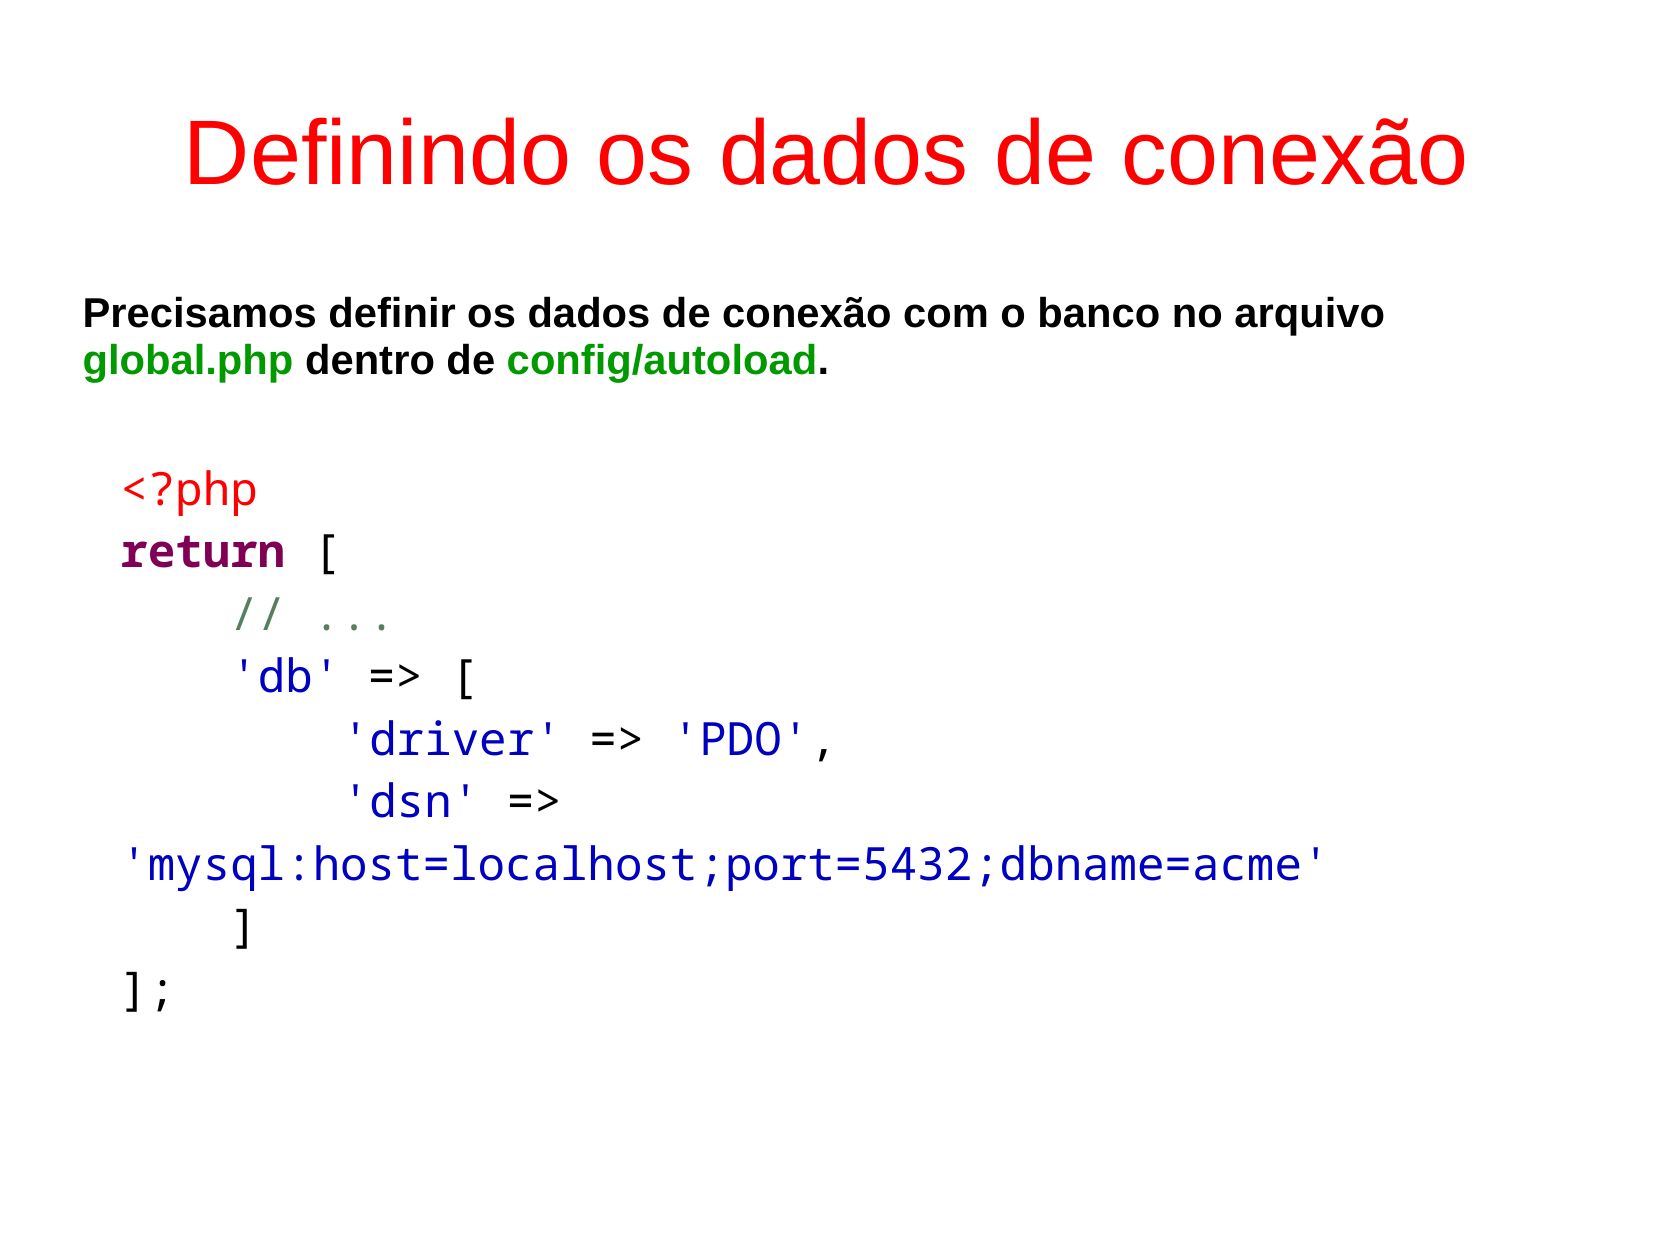

# Definindo os dados de conexão
Precisamos definir os dados de conexão com o banco no arquivo global.php dentro de config/autoload.
<?php
return [
 // ...
 'db' => [
 		'driver' => 'PDO',
 		'dsn' => 'mysql:host=localhost;port=5432;dbname=acme'
 ]
];